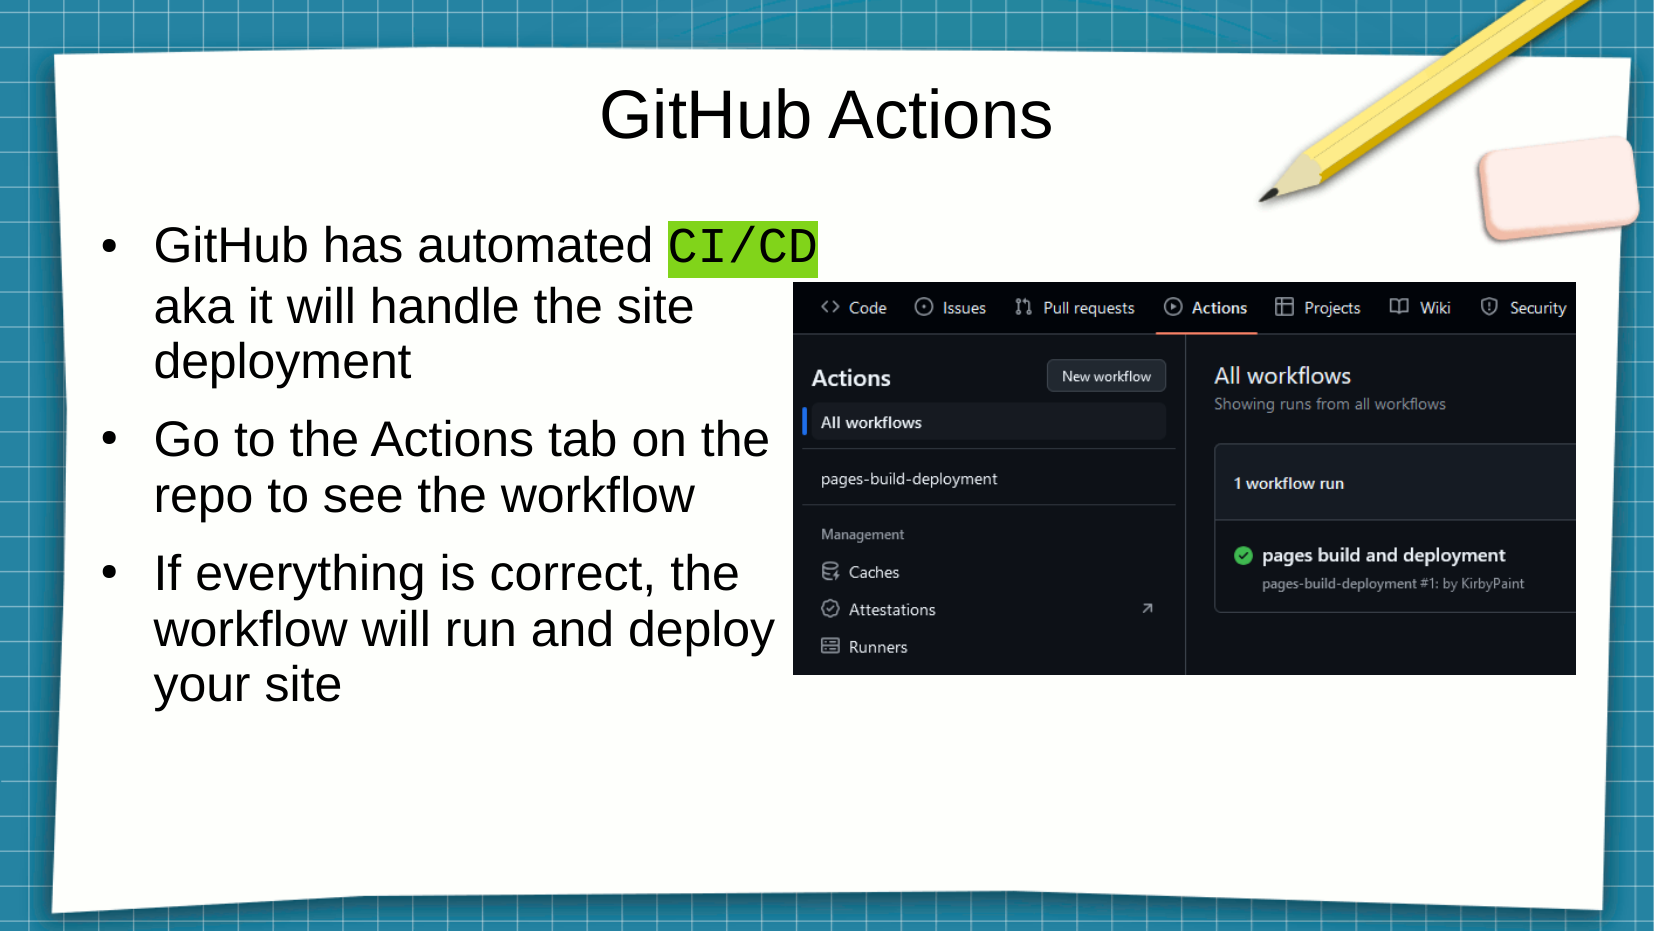

# GitHub Actions
GitHub has automated CI/CD aka it will handle the site deployment
Go to the Actions tab on the repo to see the workflow
If everything is correct, the workflow will run and deploy your site